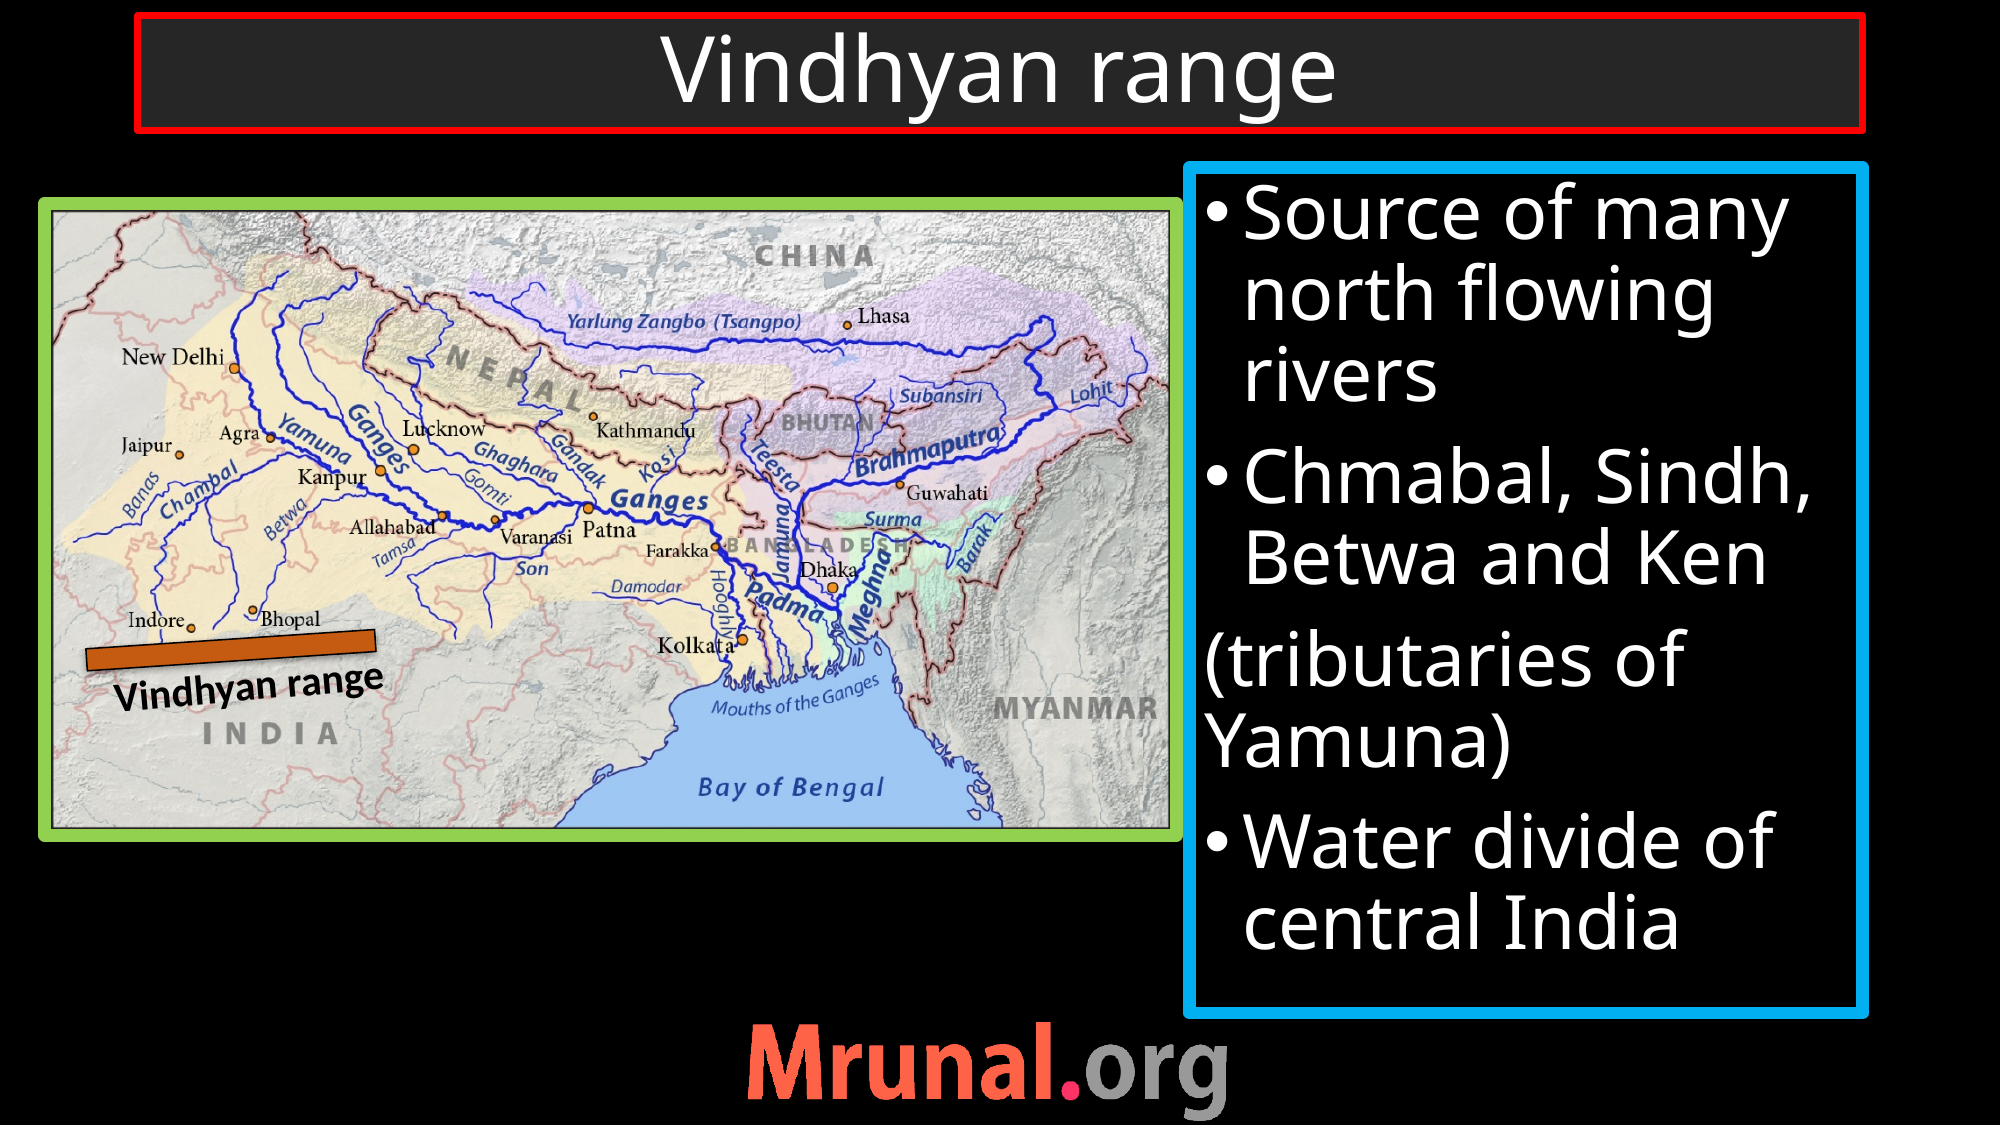

Vindhyan range
# Source of many north flowing rivers
Chmabal, Sindh, Betwa and Ken
(tributaries of Yamuna)
Water divide of central India
Vindhyan range